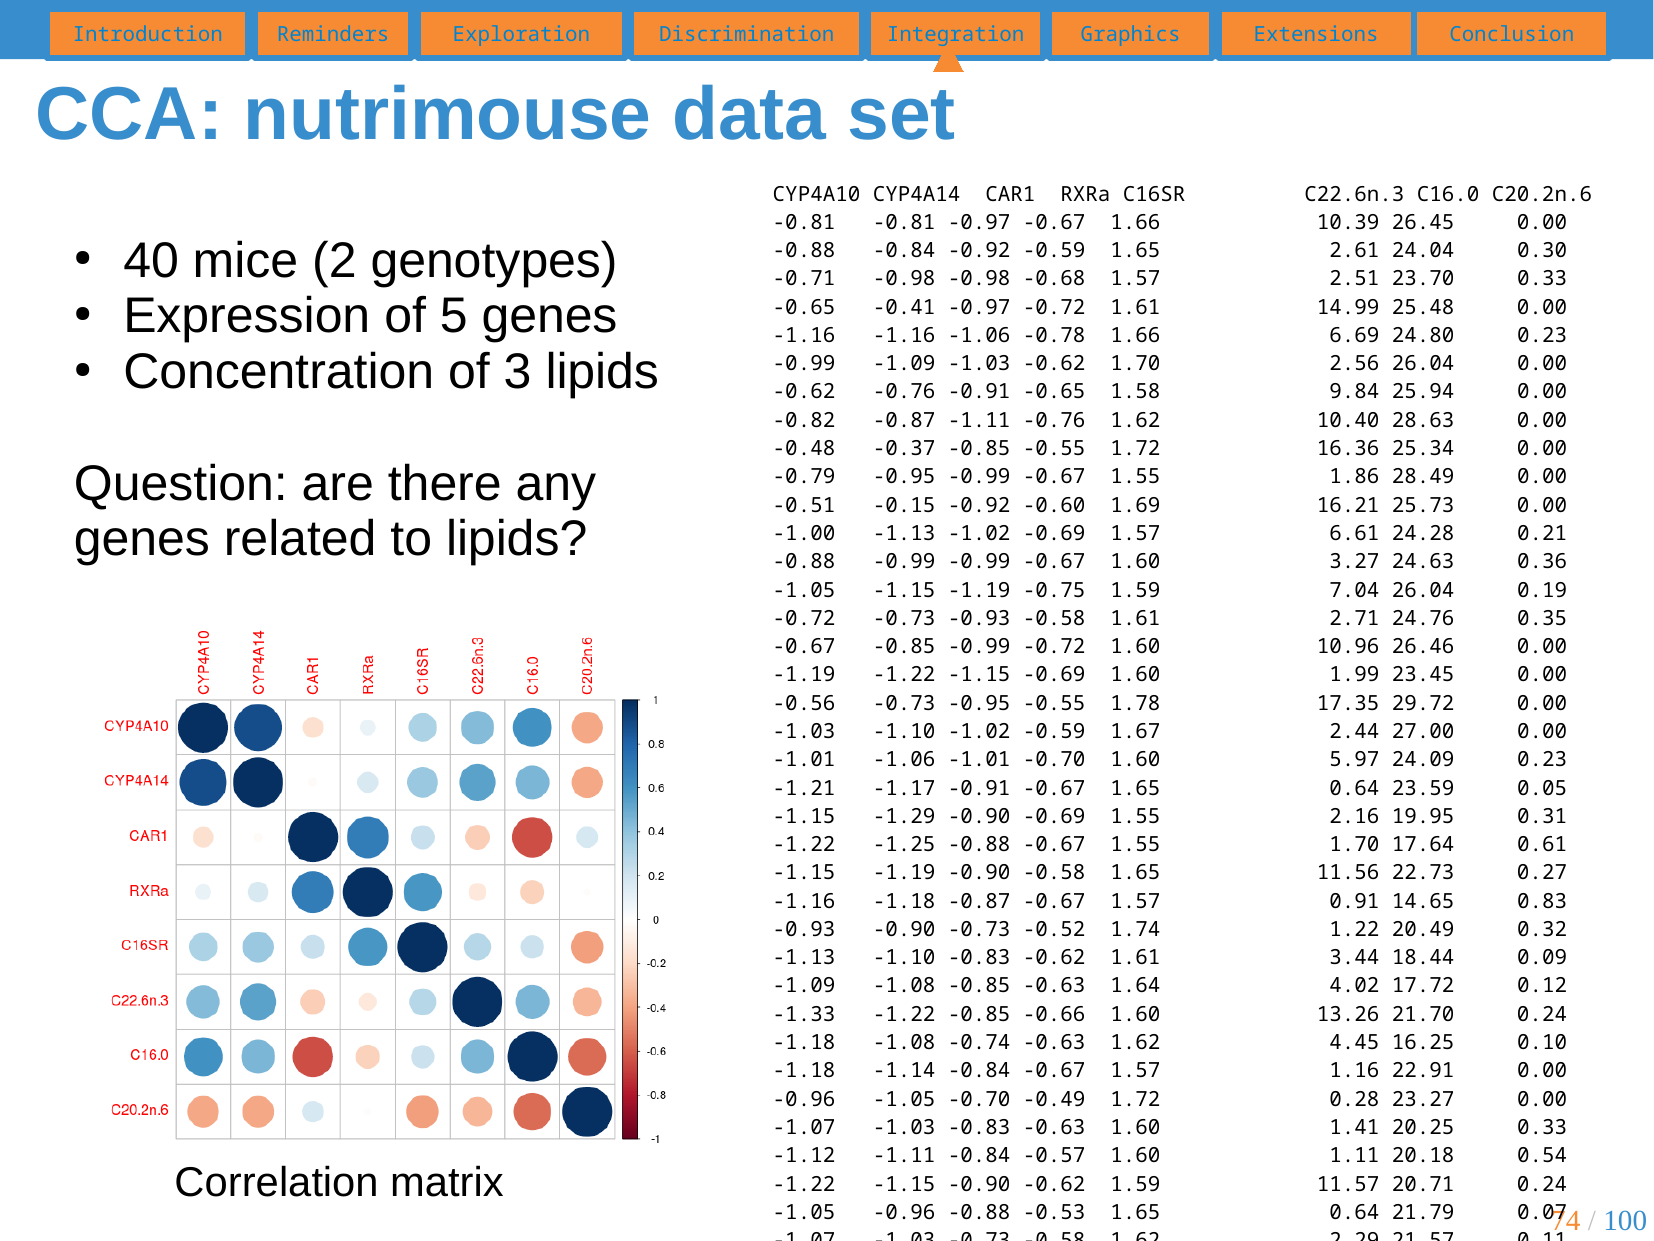

# CCA: nutrimouse data set
 CYP4A10 CYP4A14 CAR1 RXRa C16SR
 -0.81 -0.81 -0.97 -0.67 1.66
 -0.88 -0.84 -0.92 -0.59 1.65
 -0.71 -0.98 -0.98 -0.68 1.57
 -0.65 -0.41 -0.97 -0.72 1.61
 -1.16 -1.16 -1.06 -0.78 1.66
 -0.99 -1.09 -1.03 -0.62 1.70
 -0.62 -0.76 -0.91 -0.65 1.58
 -0.82 -0.87 -1.11 -0.76 1.62
 -0.48 -0.37 -0.85 -0.55 1.72
 -0.79 -0.95 -0.99 -0.67 1.55
 -0.51 -0.15 -0.92 -0.60 1.69
 -1.00 -1.13 -1.02 -0.69 1.57
 -0.88 -0.99 -0.99 -0.67 1.60
 -1.05 -1.15 -1.19 -0.75 1.59
 -0.72 -0.73 -0.93 -0.58 1.61
 -0.67 -0.85 -0.99 -0.72 1.60
 -1.19 -1.22 -1.15 -0.69 1.60
 -0.56 -0.73 -0.95 -0.55 1.78
 -1.03 -1.10 -1.02 -0.59 1.67
 -1.01 -1.06 -1.01 -0.70 1.60
 -1.21 -1.17 -0.91 -0.67 1.65
 -1.15 -1.29 -0.90 -0.69 1.55
 -1.22 -1.25 -0.88 -0.67 1.55
 -1.15 -1.19 -0.90 -0.58 1.65
 -1.16 -1.18 -0.87 -0.67 1.57
 -0.93 -0.90 -0.73 -0.52 1.74
 -1.13 -1.10 -0.83 -0.62 1.61
 -1.09 -1.08 -0.85 -0.63 1.64
 -1.33 -1.22 -0.85 -0.66 1.60
 -1.18 -1.08 -0.74 -0.63 1.62
 -1.18 -1.14 -0.84 -0.67 1.57
 -0.96 -1.05 -0.70 -0.49 1.72
 -1.07 -1.03 -0.83 -0.63 1.60
 -1.12 -1.11 -0.84 -0.57 1.60
 -1.22 -1.15 -0.90 -0.62 1.59
 -1.05 -0.96 -0.88 -0.53 1.65
 -1.07 -1.03 -0.73 -0.58 1.62
 -1.23 -1.18 -0.98 -0.64 1.64
 -1.08 -1.12 -0.63 -0.53 1.72
 -1.13 -1.14 -0.79 -0.61 1.55
 C22.6n.3 C16.0 C20.2n.6
 10.39 26.45 0.00
 2.61 24.04 0.30
 2.51 23.70 0.33
 14.99 25.48 0.00
 6.69 24.80 0.23
 2.56 26.04 0.00
 9.84 25.94 0.00
 10.40 28.63 0.00
 16.36 25.34 0.00
 1.86 28.49 0.00
 16.21 25.73 0.00
 6.61 24.28 0.21
 3.27 24.63 0.36
 7.04 26.04 0.19
 2.71 24.76 0.35
 10.96 26.46 0.00
 1.99 23.45 0.00
 17.35 29.72 0.00
 2.44 27.00 0.00
 5.97 24.09 0.23
 0.64 23.59 0.05
 2.16 19.95 0.31
 1.70 17.64 0.61
 11.56 22.73 0.27
 0.91 14.65 0.83
 1.22 20.49 0.32
 3.44 18.44 0.09
 4.02 17.72 0.12
 13.26 21.70 0.24
 4.45 16.25 0.10
 1.16 22.91 0.00
 0.28 23.27 0.00
 1.41 20.25 0.33
 1.11 20.18 0.54
 11.57 20.71 0.24
 0.64 21.79 0.07
 2.29 21.57 0.11
 16.28 25.23 0.26
 3.87 16.20 0.13
 1.83 20.70 0.59
 40 mice (2 genotypes)
 Expression of 5 genes
 Concentration of 3 lipids
Question: are there any genes related to lipids?
Correlation matrix
74